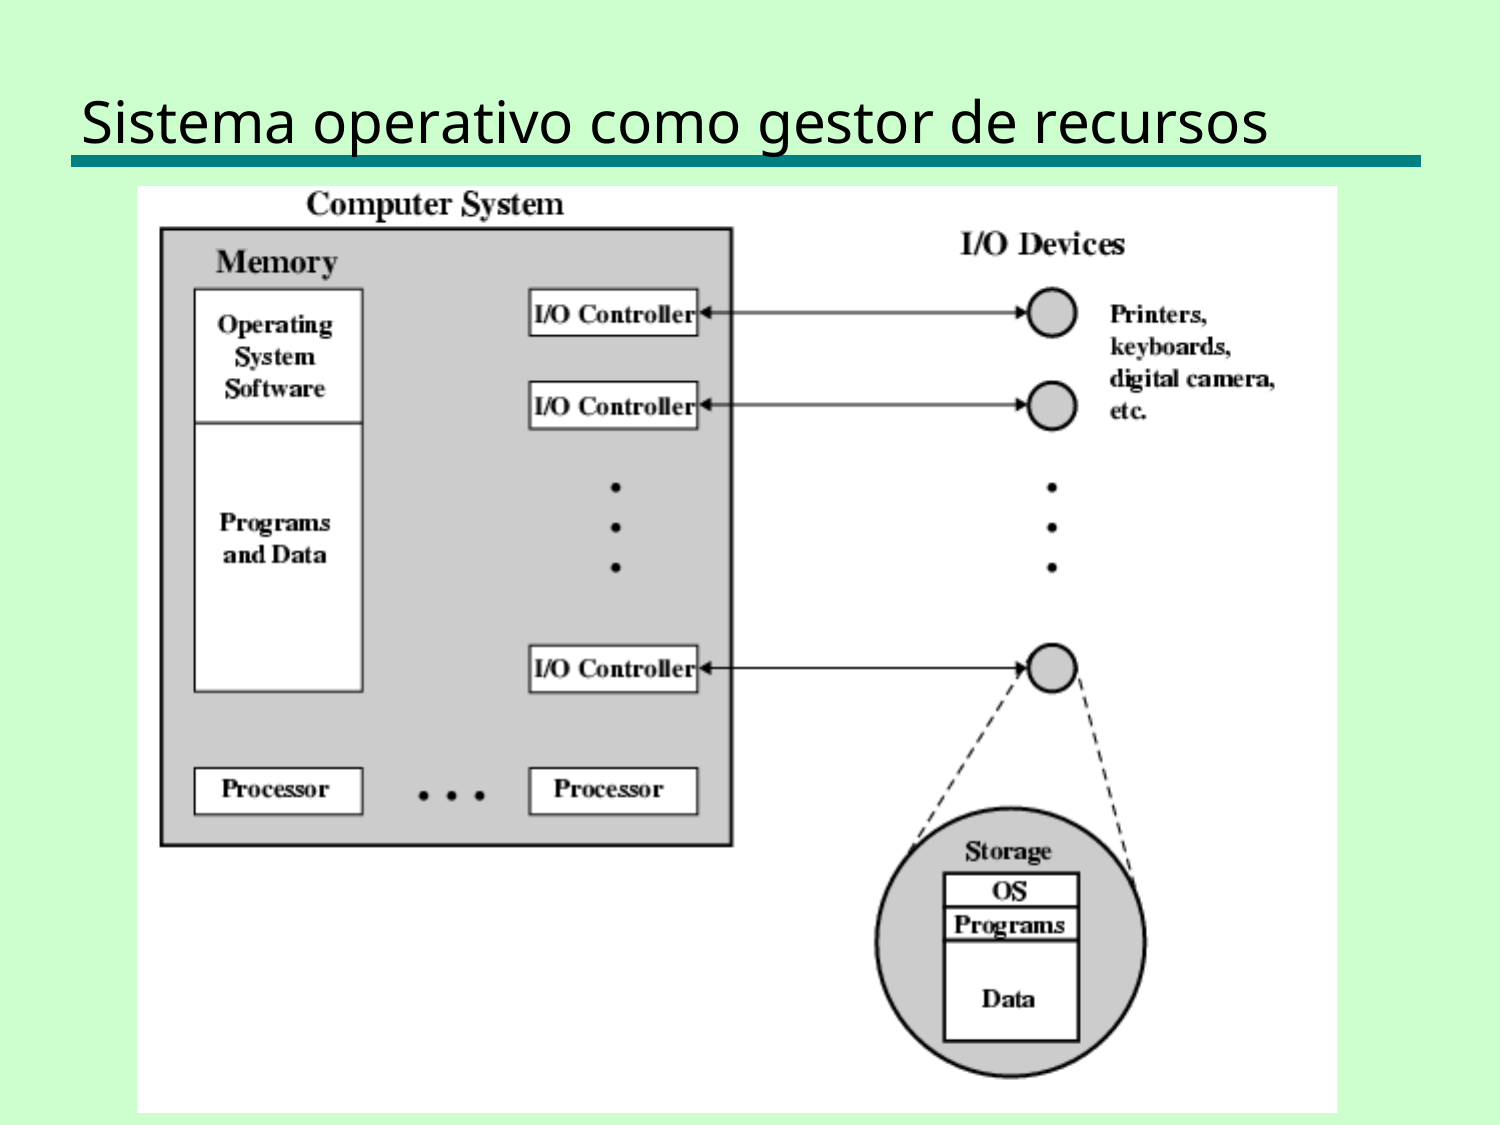

# Sistema operativo como gestor de recursos